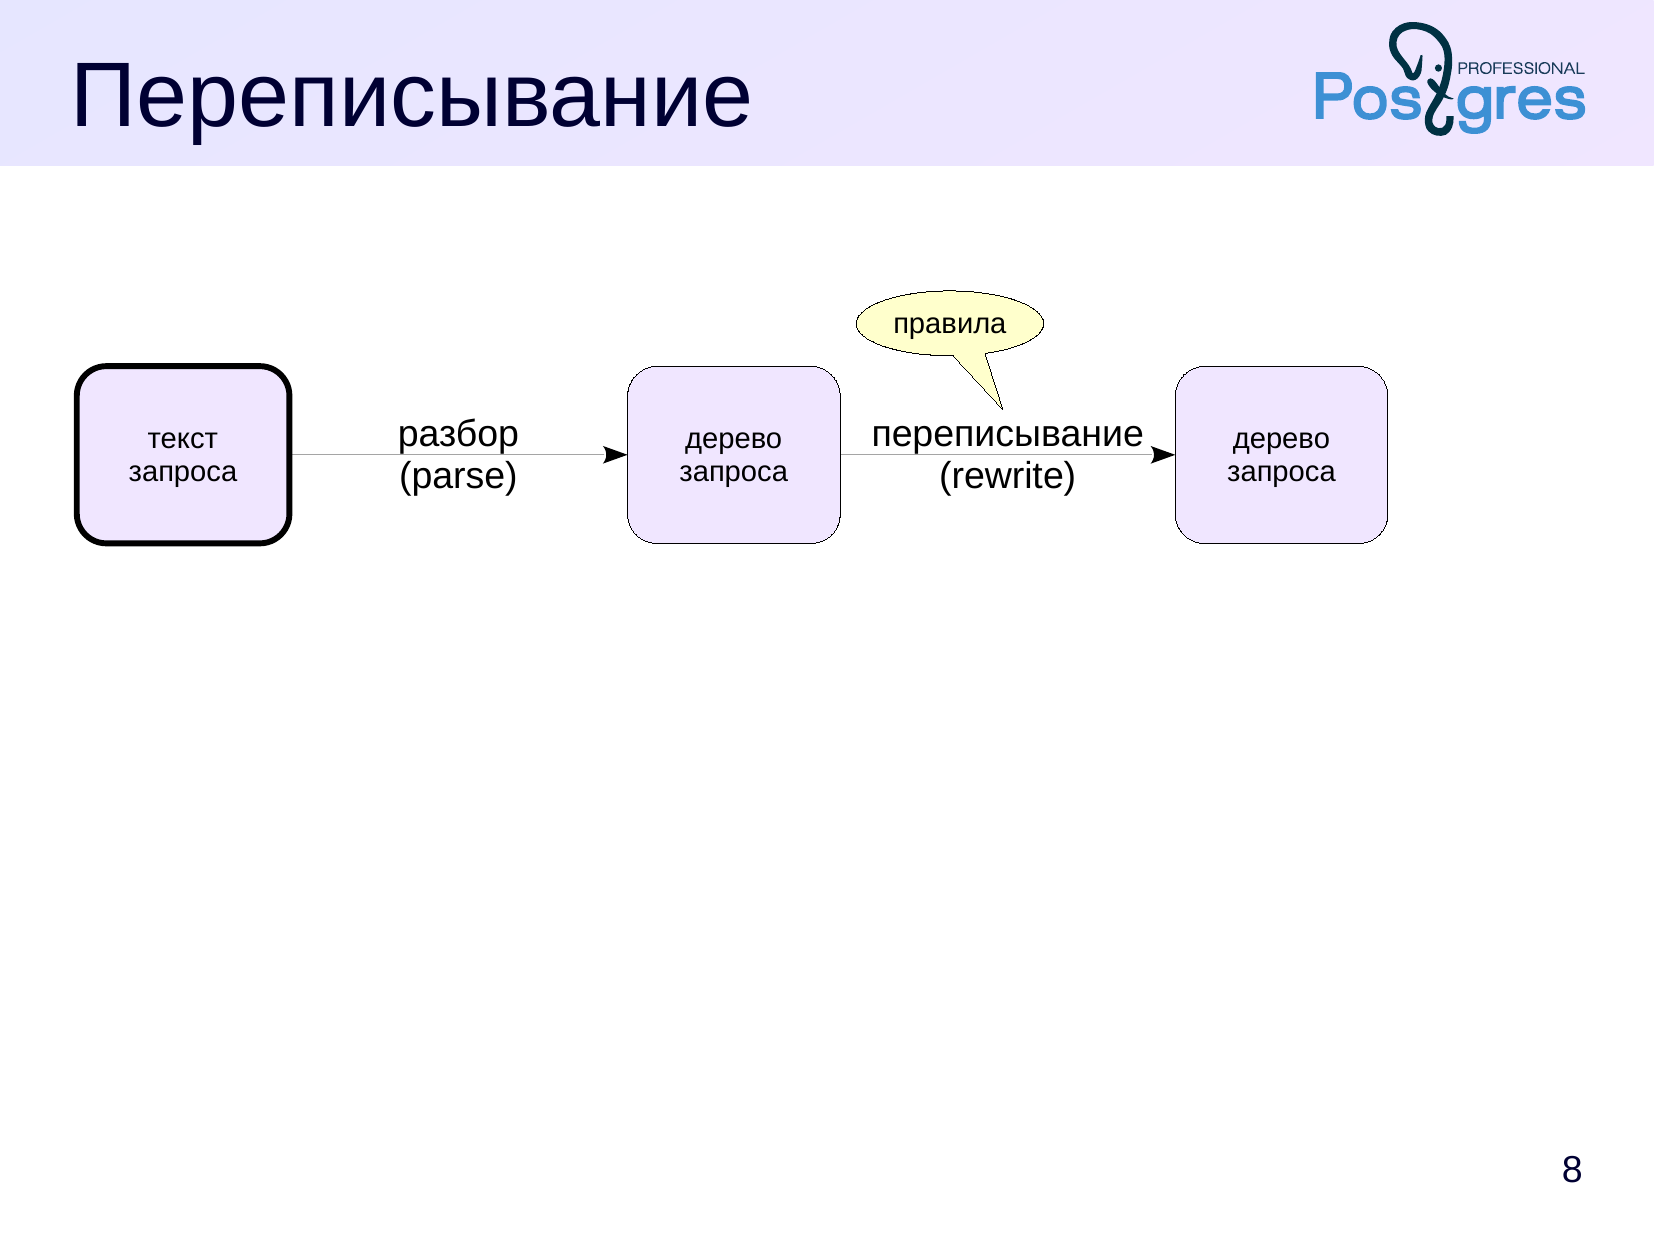

# Переписывание
правила
текст
запроса
дерево
запроса
дерево
запроса